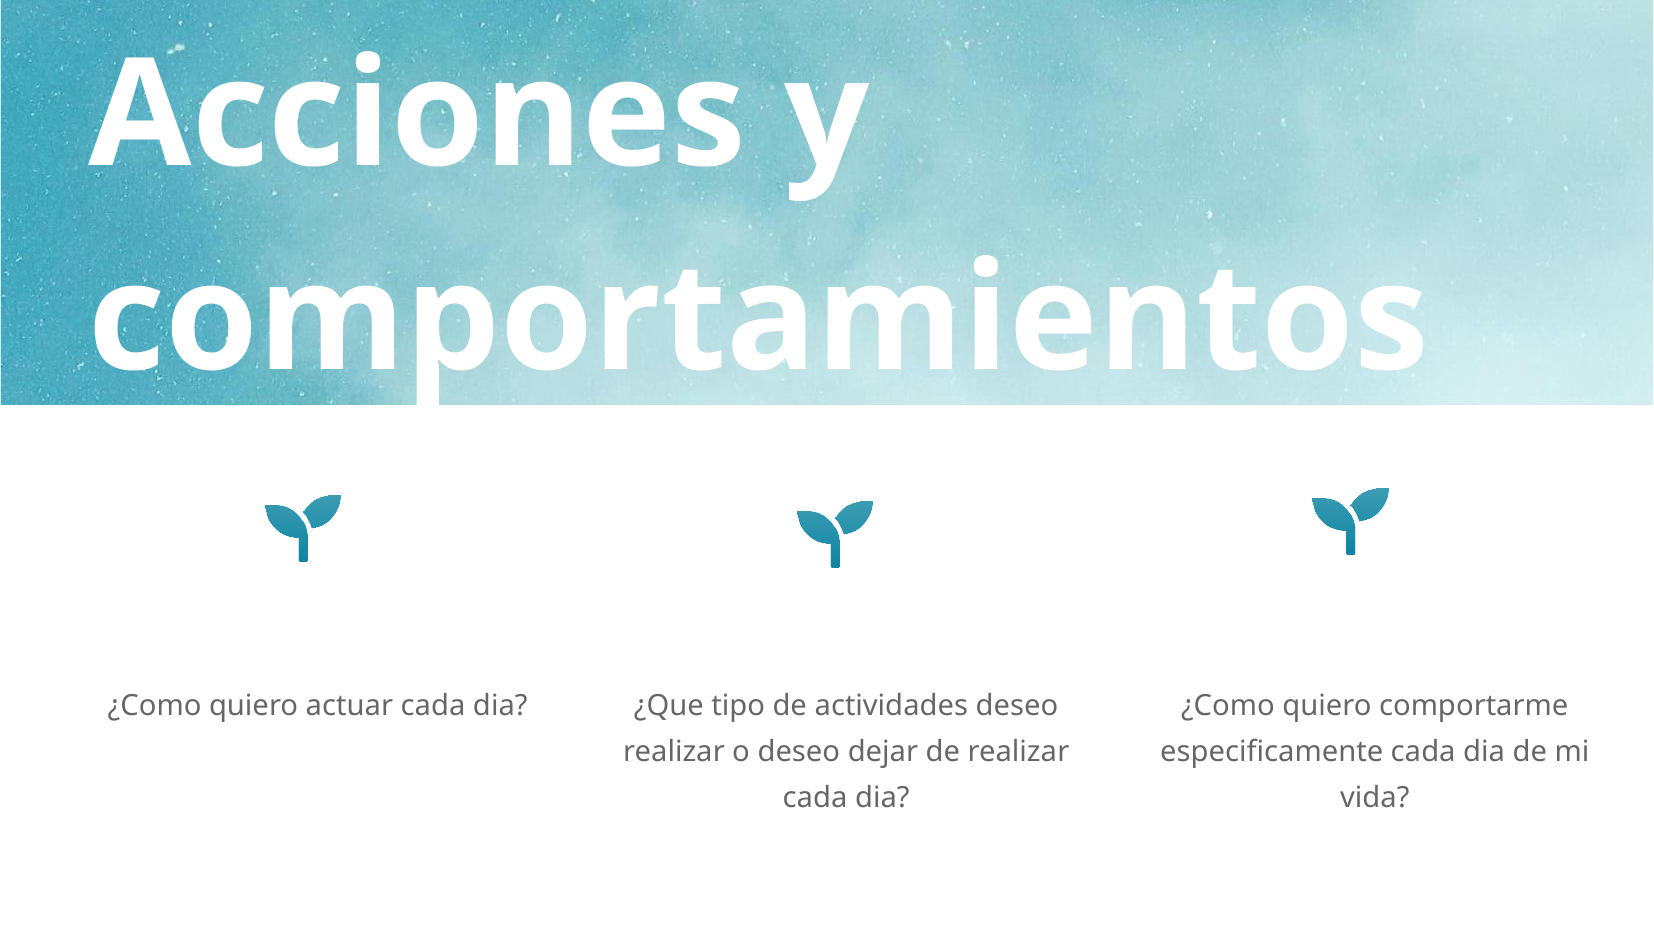

# Acciones y comportamientos
¿Como quiero actuar cada dia?
¿Que tipo de actividades deseo realizar o deseo dejar de realizar cada dia?
¿Como quiero comportarme especificamente cada dia de mi vida?